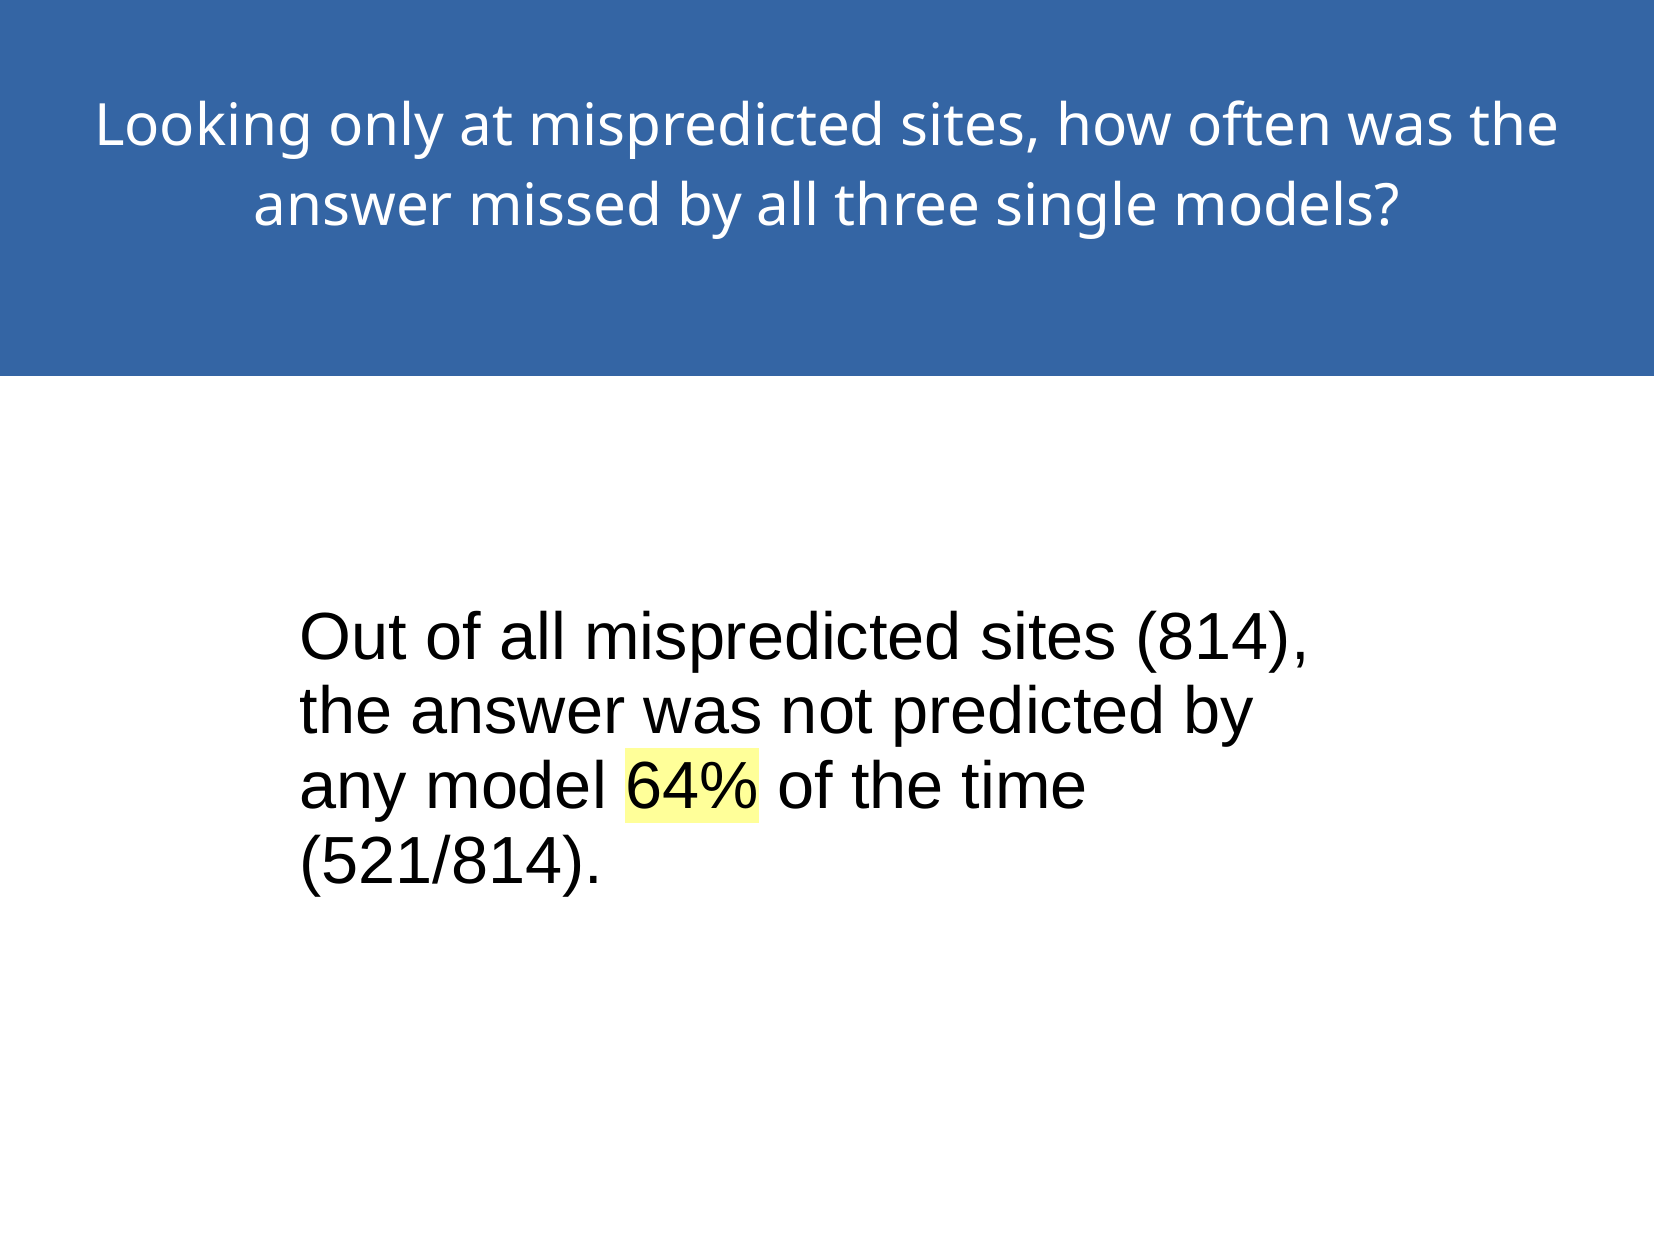

Looking only at mispredicted sites, how often was the answer missed by all three single models?
Out of all mispredicted sites (814), the answer was not predicted by any model 64% of the time (521/814).